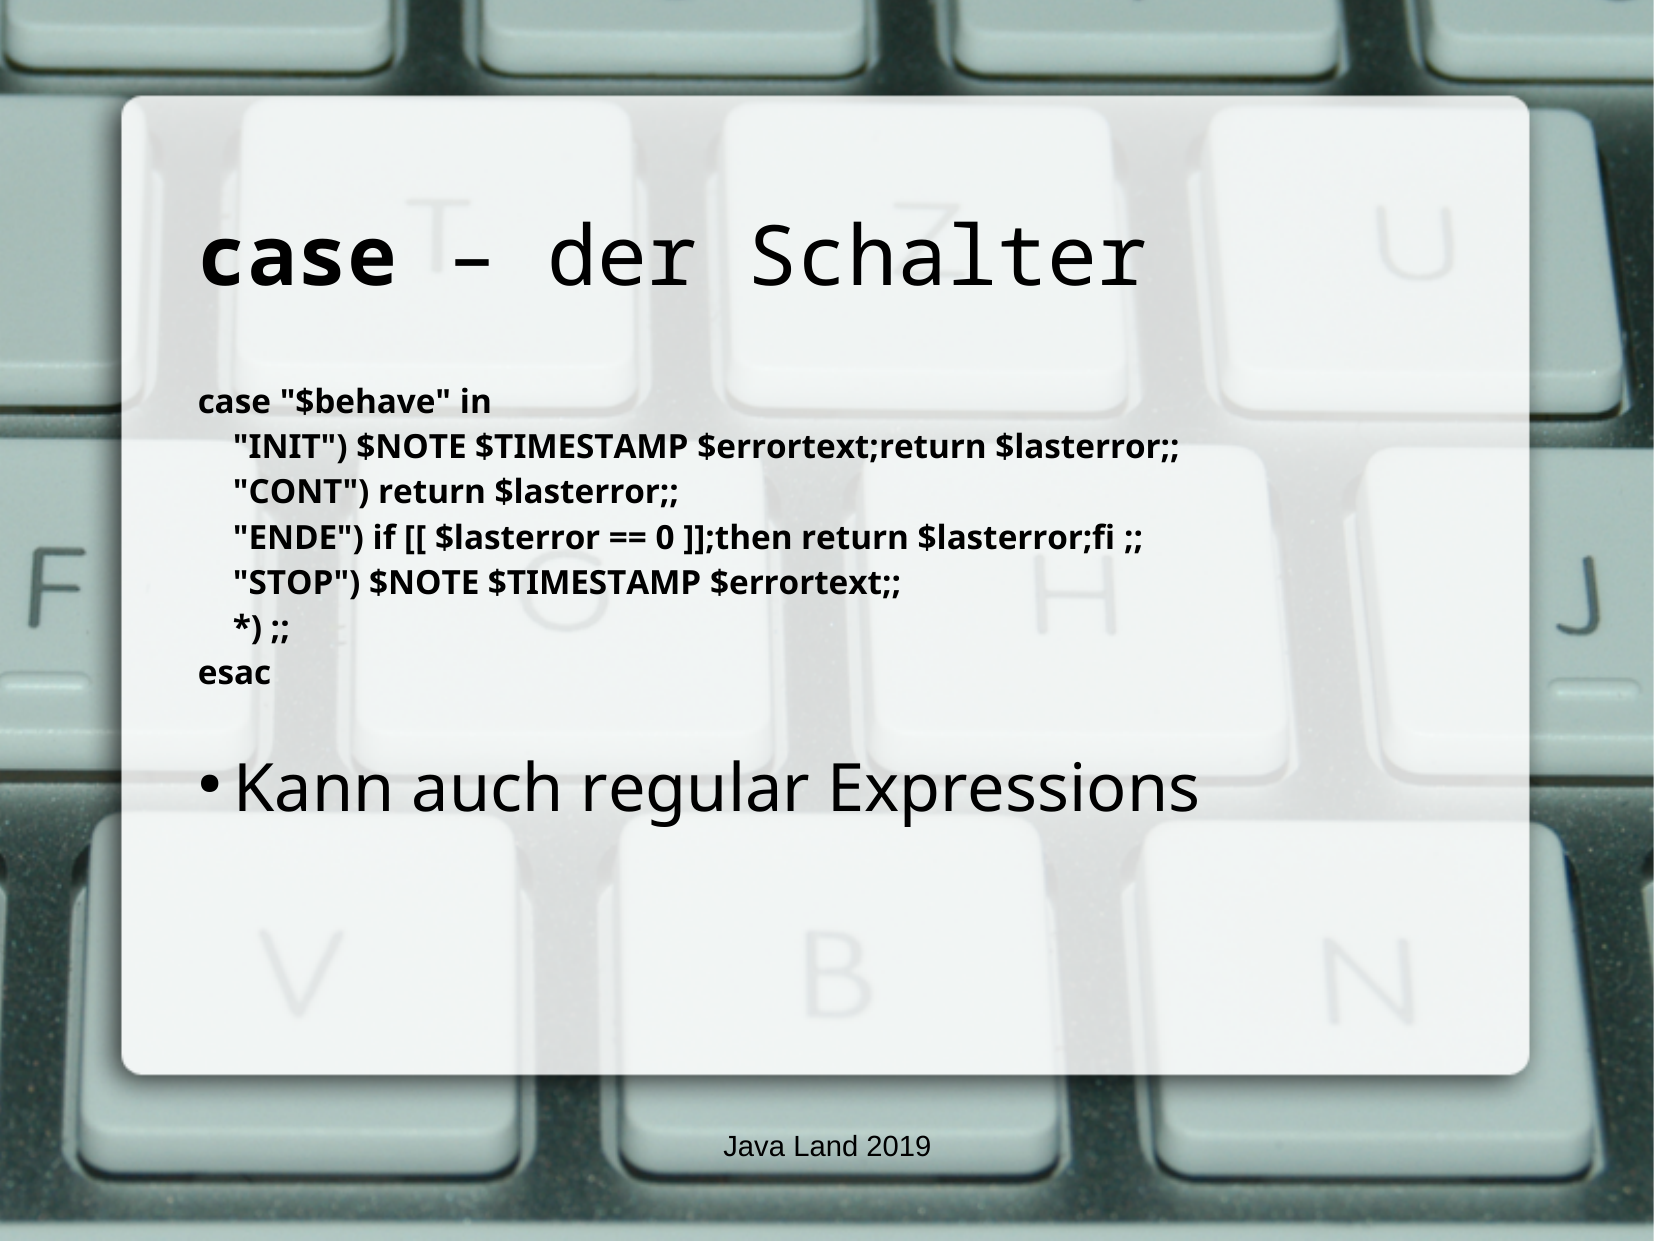

#
case – der Schalter
case "$behave" in
 "INIT") $NOTE $TIMESTAMP $errortext;return $lasterror;;
 "CONT") return $lasterror;;
 "ENDE") if [[ $lasterror == 0 ]];then return $lasterror;fi ;;
 "STOP") $NOTE $TIMESTAMP $errortext;;
 *) ;;
esac
Kann auch regular Expressions